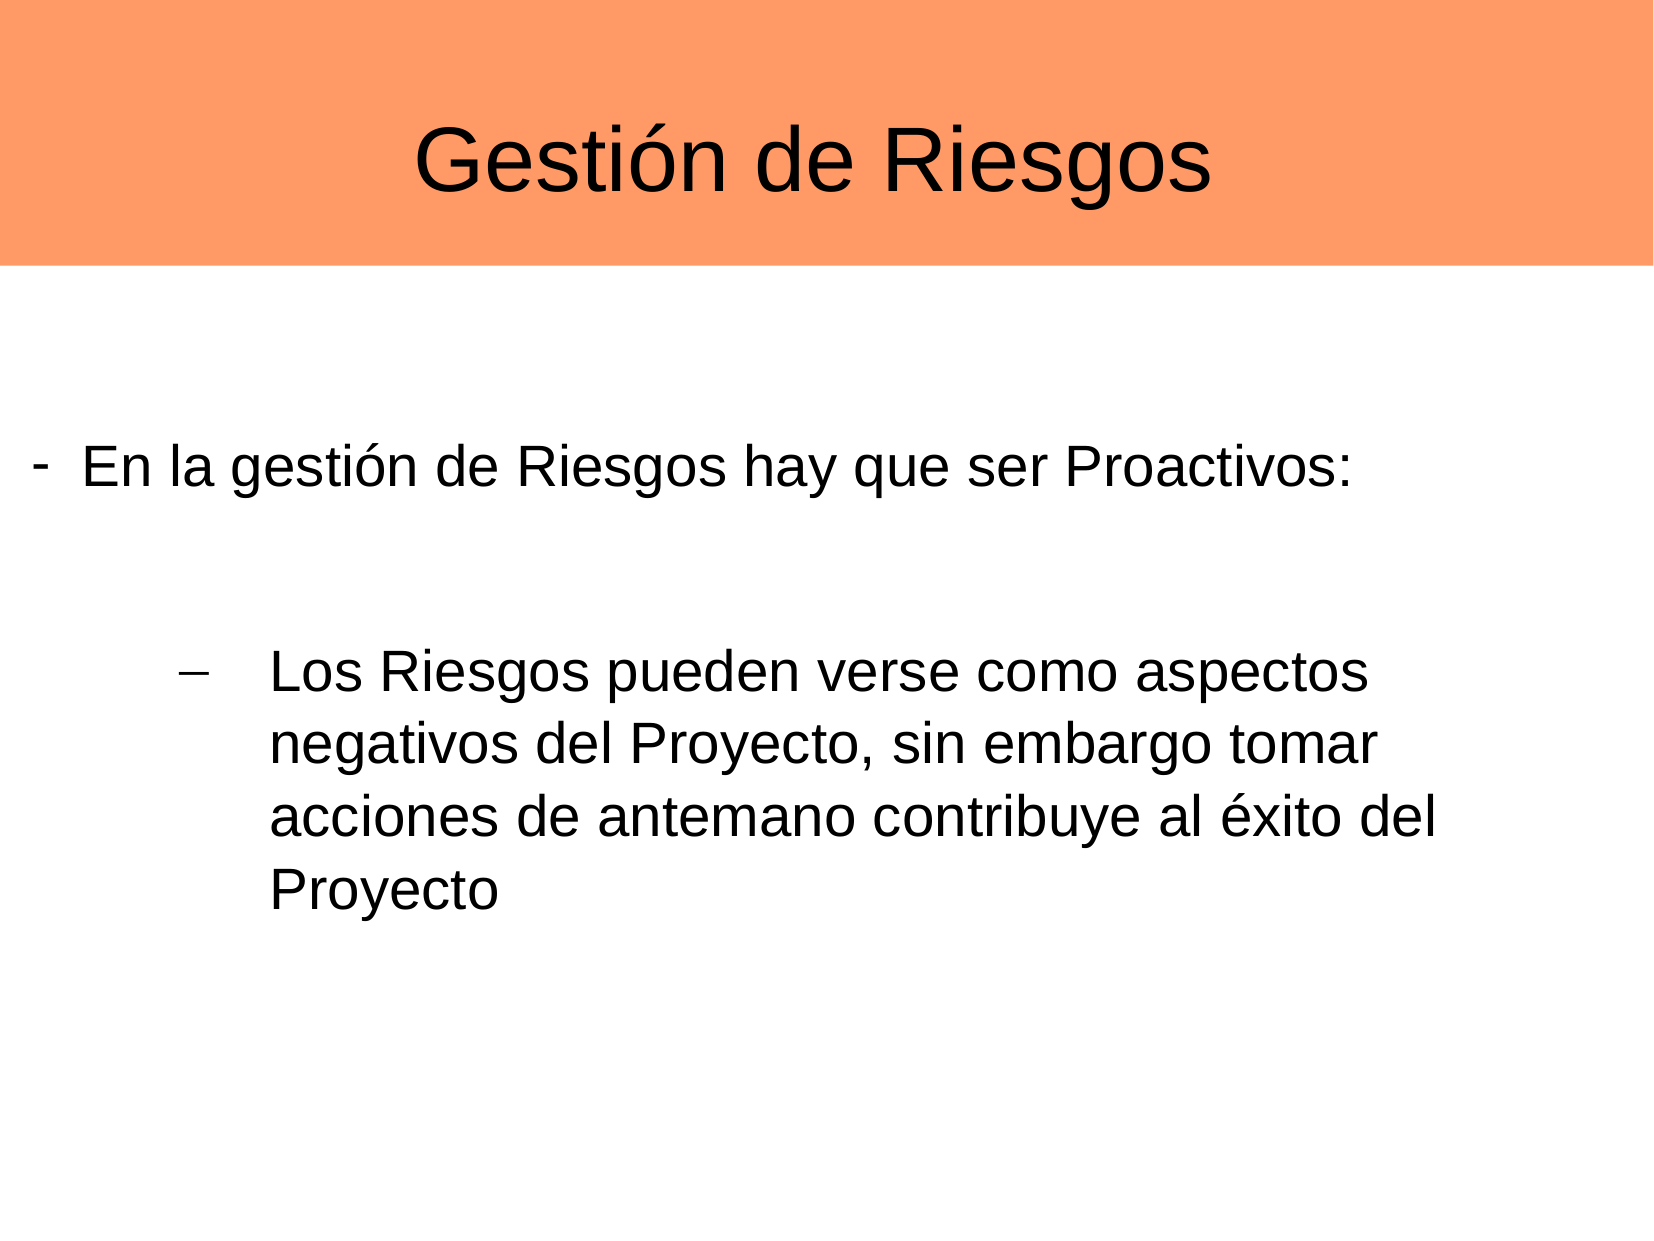

Gestión de Riesgos
En la gestión de Riesgos hay que ser Proactivos:
Los Riesgos pueden verse como aspectos negativos del Proyecto, sin embargo tomar acciones de antemano contribuye al éxito del Proyecto